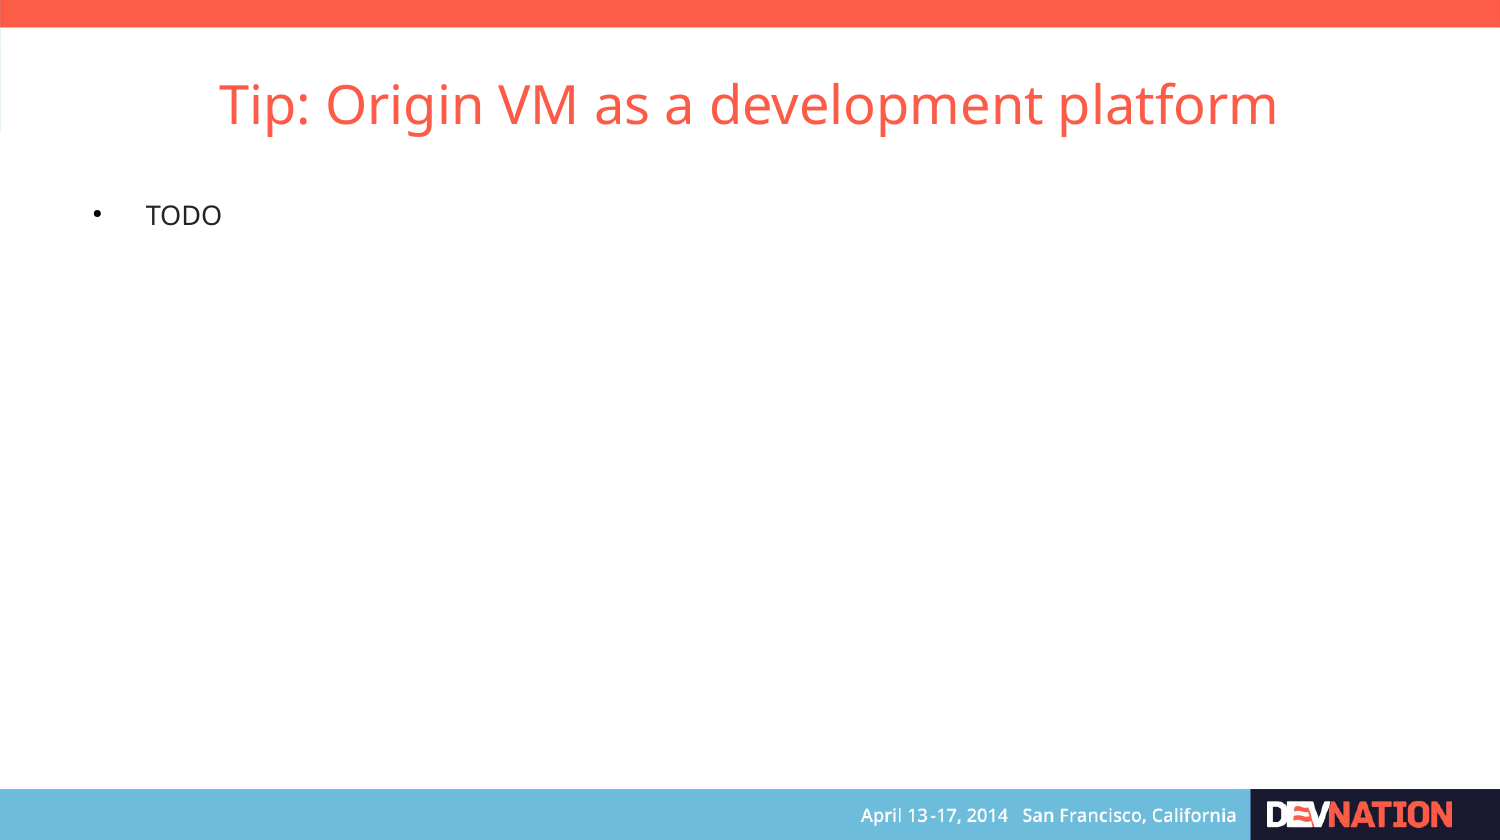

# Tip: Origin VM as a development platform
TODO